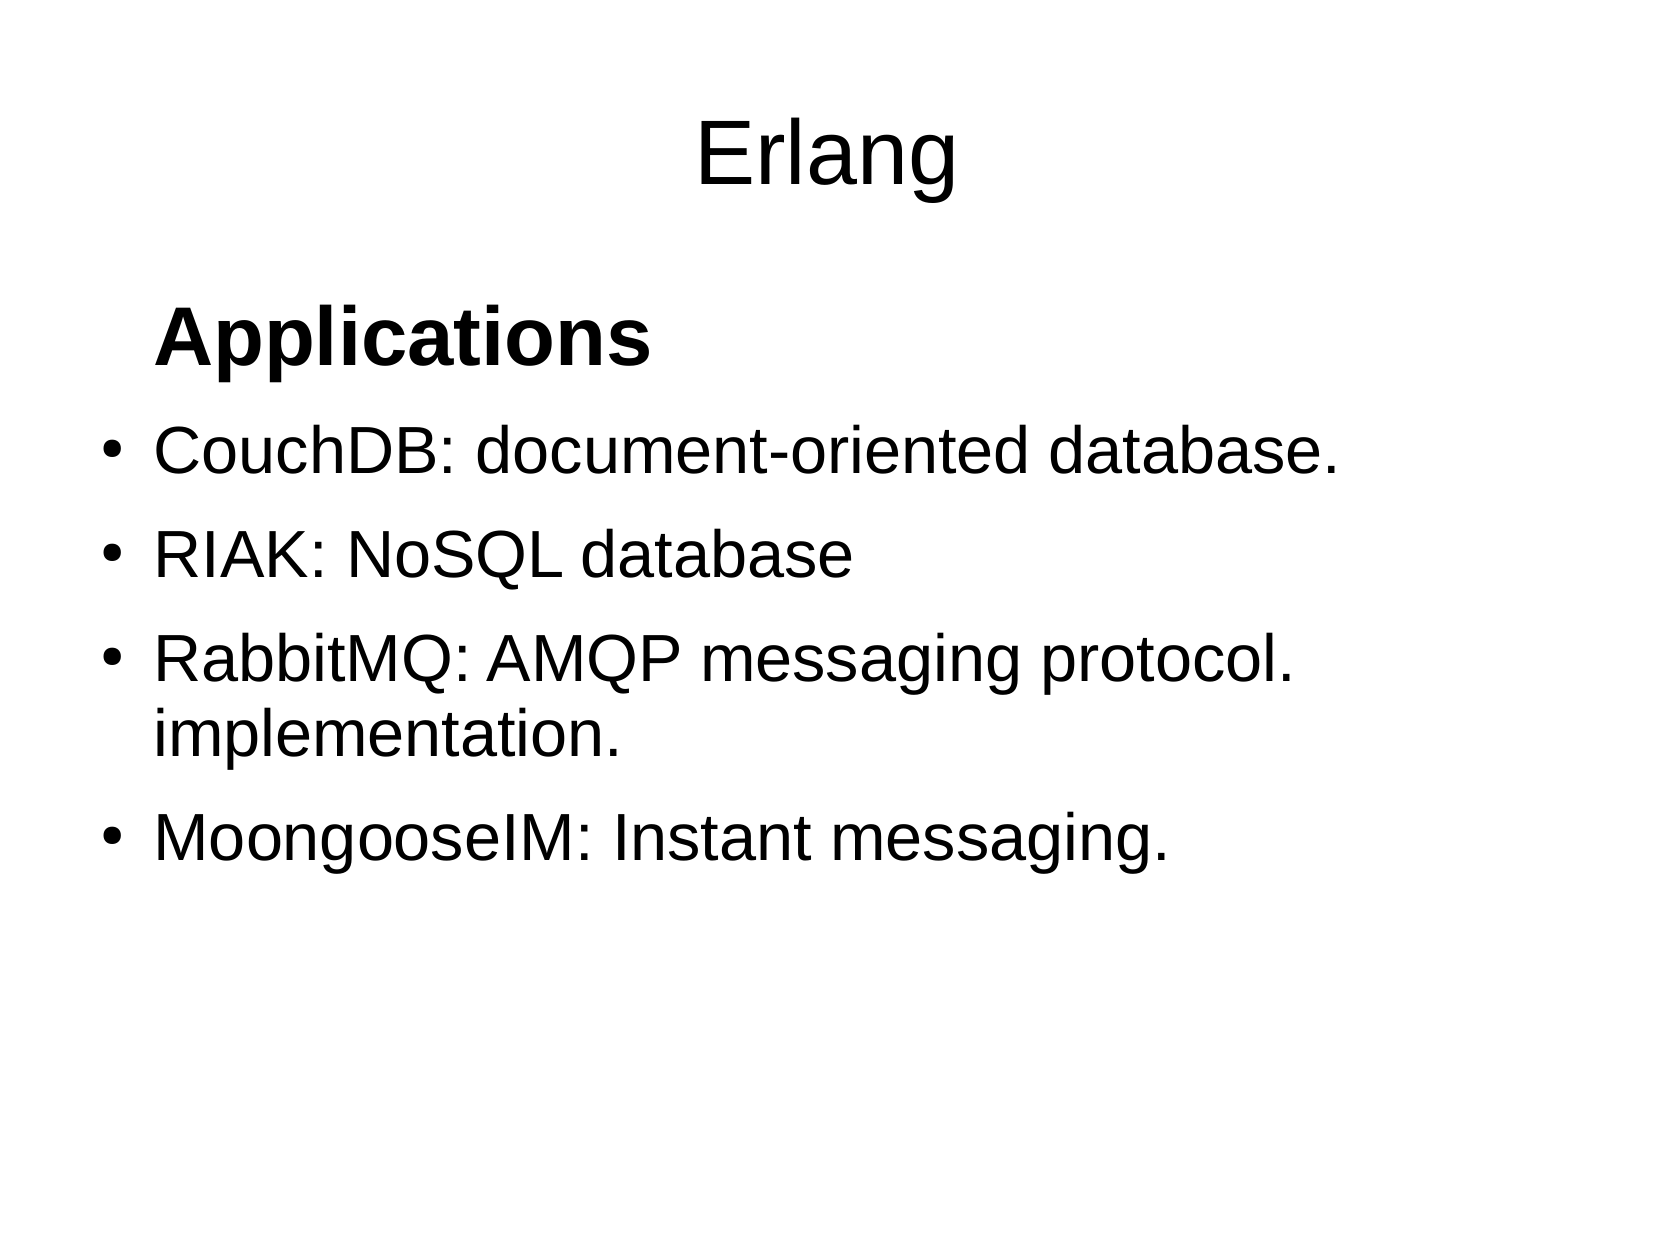

# Erlang
Applications
CouchDB: document-oriented database.
RIAK: NoSQL database
RabbitMQ: AMQP messaging protocol. implementation.
MoongooseIM: Instant messaging.